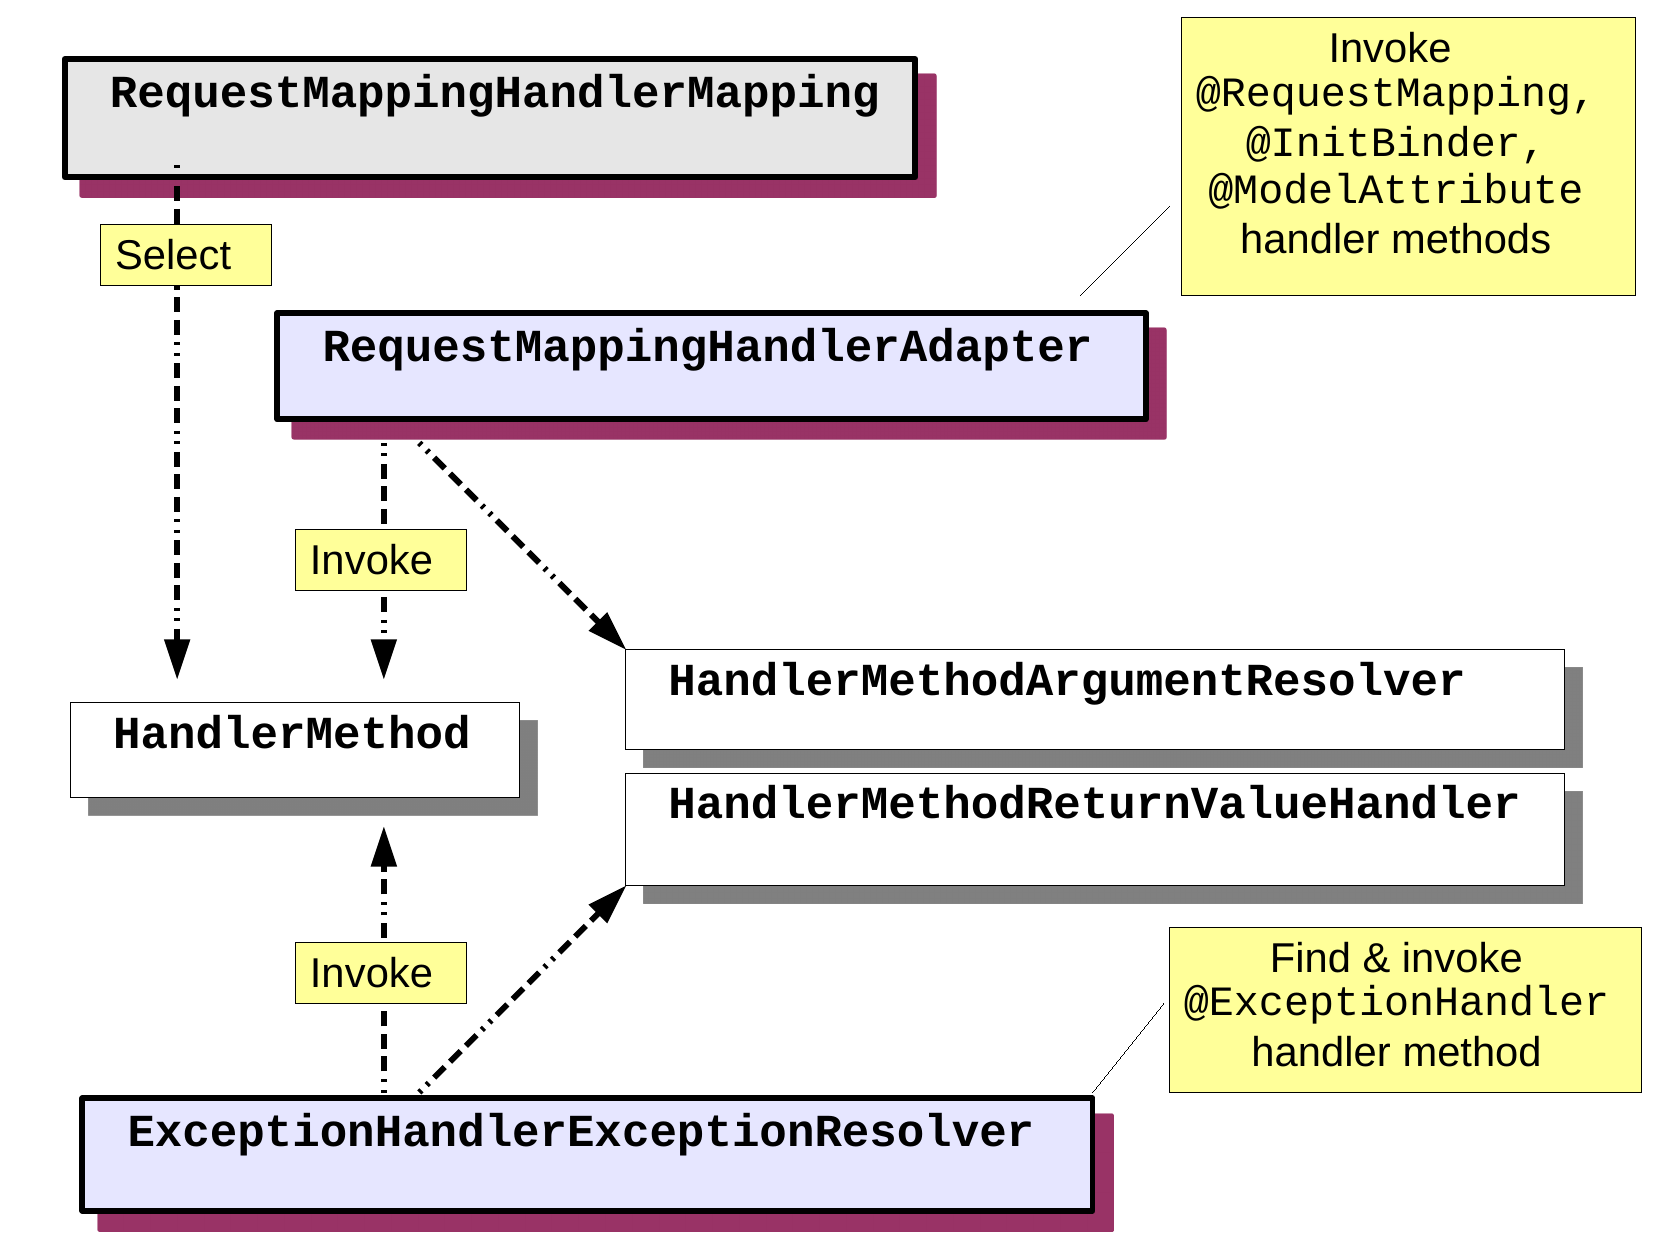

Invoke
@RequestMapping,
@InitBinder, @ModelAttribute handler methods
 RequestMappingHandlerMapping
Select
 RequestMappingHandlerAdapter
Invoke
 HandlerMethodArgumentResolver
 HandlerMethod
 HandlerMethodReturnValueHandler
Find & invoke
@ExceptionHandler
handler method
Invoke
 ExceptionHandlerExceptionResolver